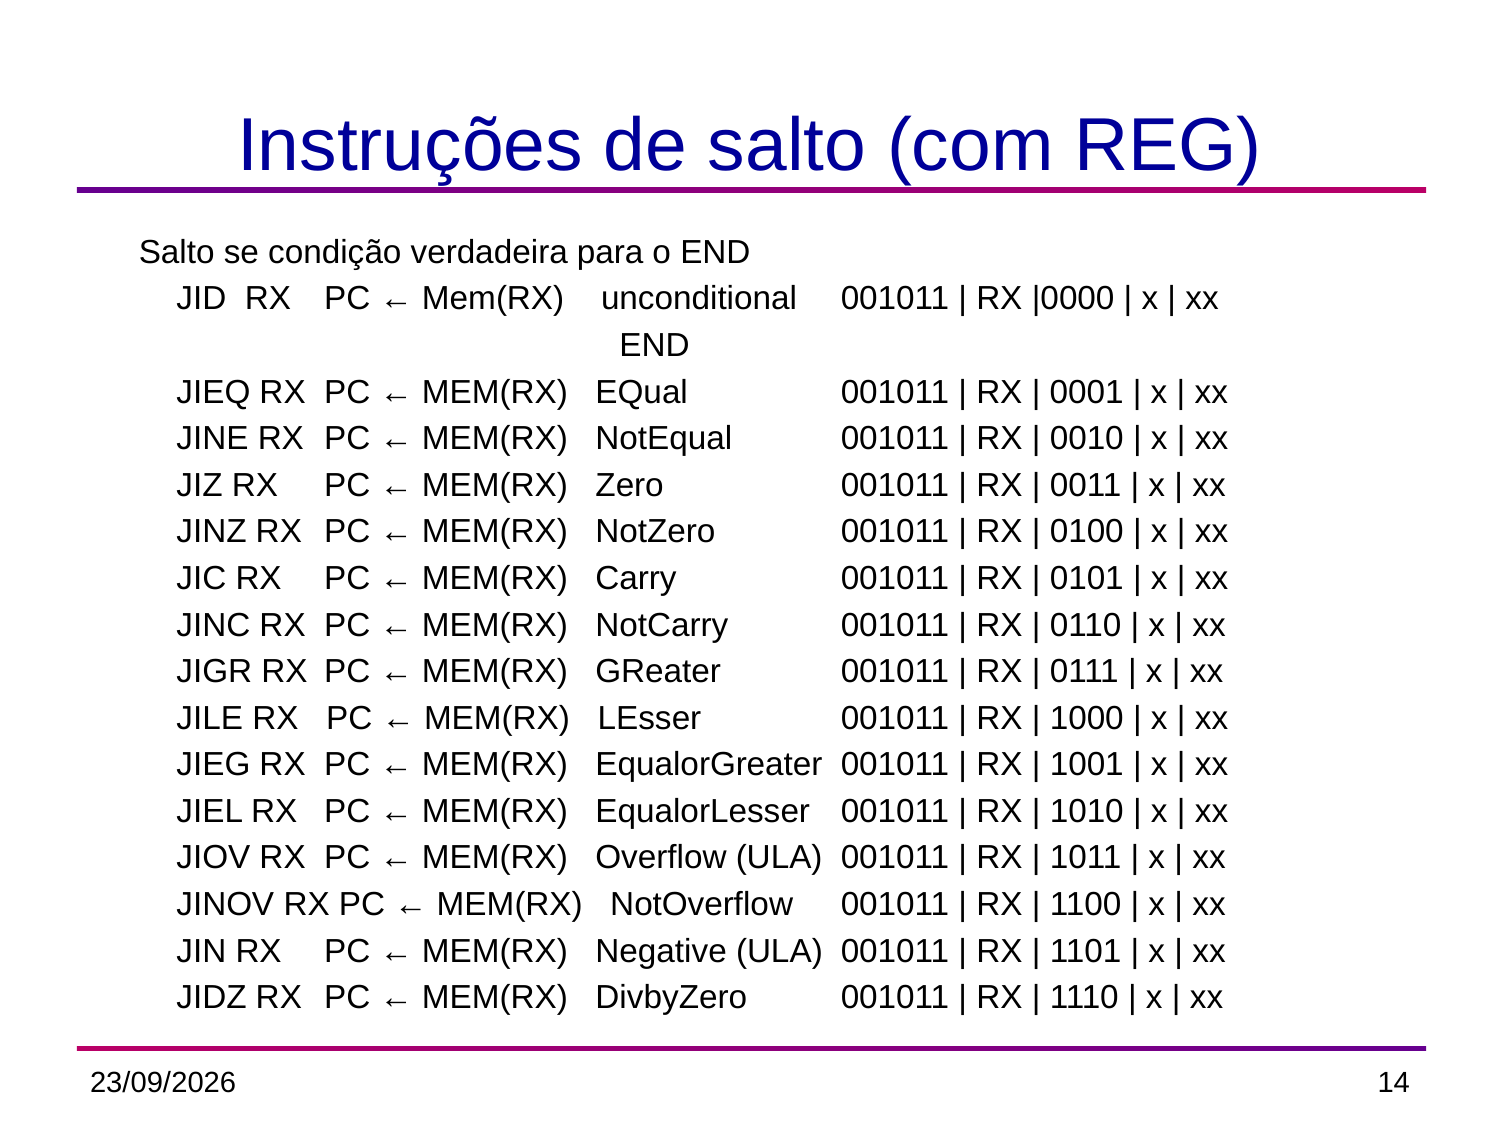

# Instruções de salto (com REG)
 Salto se condição verdadeira para o END
	JID RX	PC ← Mem(RX) unconditional	001011 | RX |0000 | x | xx
							END
	JIEQ RX 	PC ← MEM(RX) EQual			001011 | RX | 0001 | x | xx
	JINE RX 	PC ← MEM(RX) NotEqual		001011 | RX | 0010 | x | xx
	JIZ RX 	PC ← MEM(RX) Zero			001011 | RX | 0011 | x | xx
	JINZ RX 	PC ← MEM(RX) NotZero		001011 | RX | 0100 | x | xx
	JIC RX 	PC ← MEM(RX) Carry			001011 | RX | 0101 | x | xx
	JINC RX 	PC ← MEM(RX) NotCarry		001011 | RX | 0110 | x | xx
	JIGR RX 	PC ← MEM(RX) GReater		001011 | RX | 0111 | x | xx
	JILE RX PC ← MEM(RX) LEsser		001011 | RX | 1000 | x | xx
	JIEG RX 	PC ← MEM(RX) EqualorGreater	001011 | RX | 1001 | x | xx
	JIEL RX 	PC ← MEM(RX) EqualorLesser	001011 | RX | 1010 | x | xx
	JIOV RX 	PC ← MEM(RX) Overflow (ULA)	001011 | RX | 1011 | x | xx
	JINOV RX PC ← MEM(RX) NotOverflow	001011 | RX | 1100 | x | xx
	JIN RX	PC ← MEM(RX) Negative (ULA)	001011 | RX | 1101 | x | xx
	JIDZ RX	PC ← MEM(RX) DivbyZero		001011 | RX | 1110 | x | xx